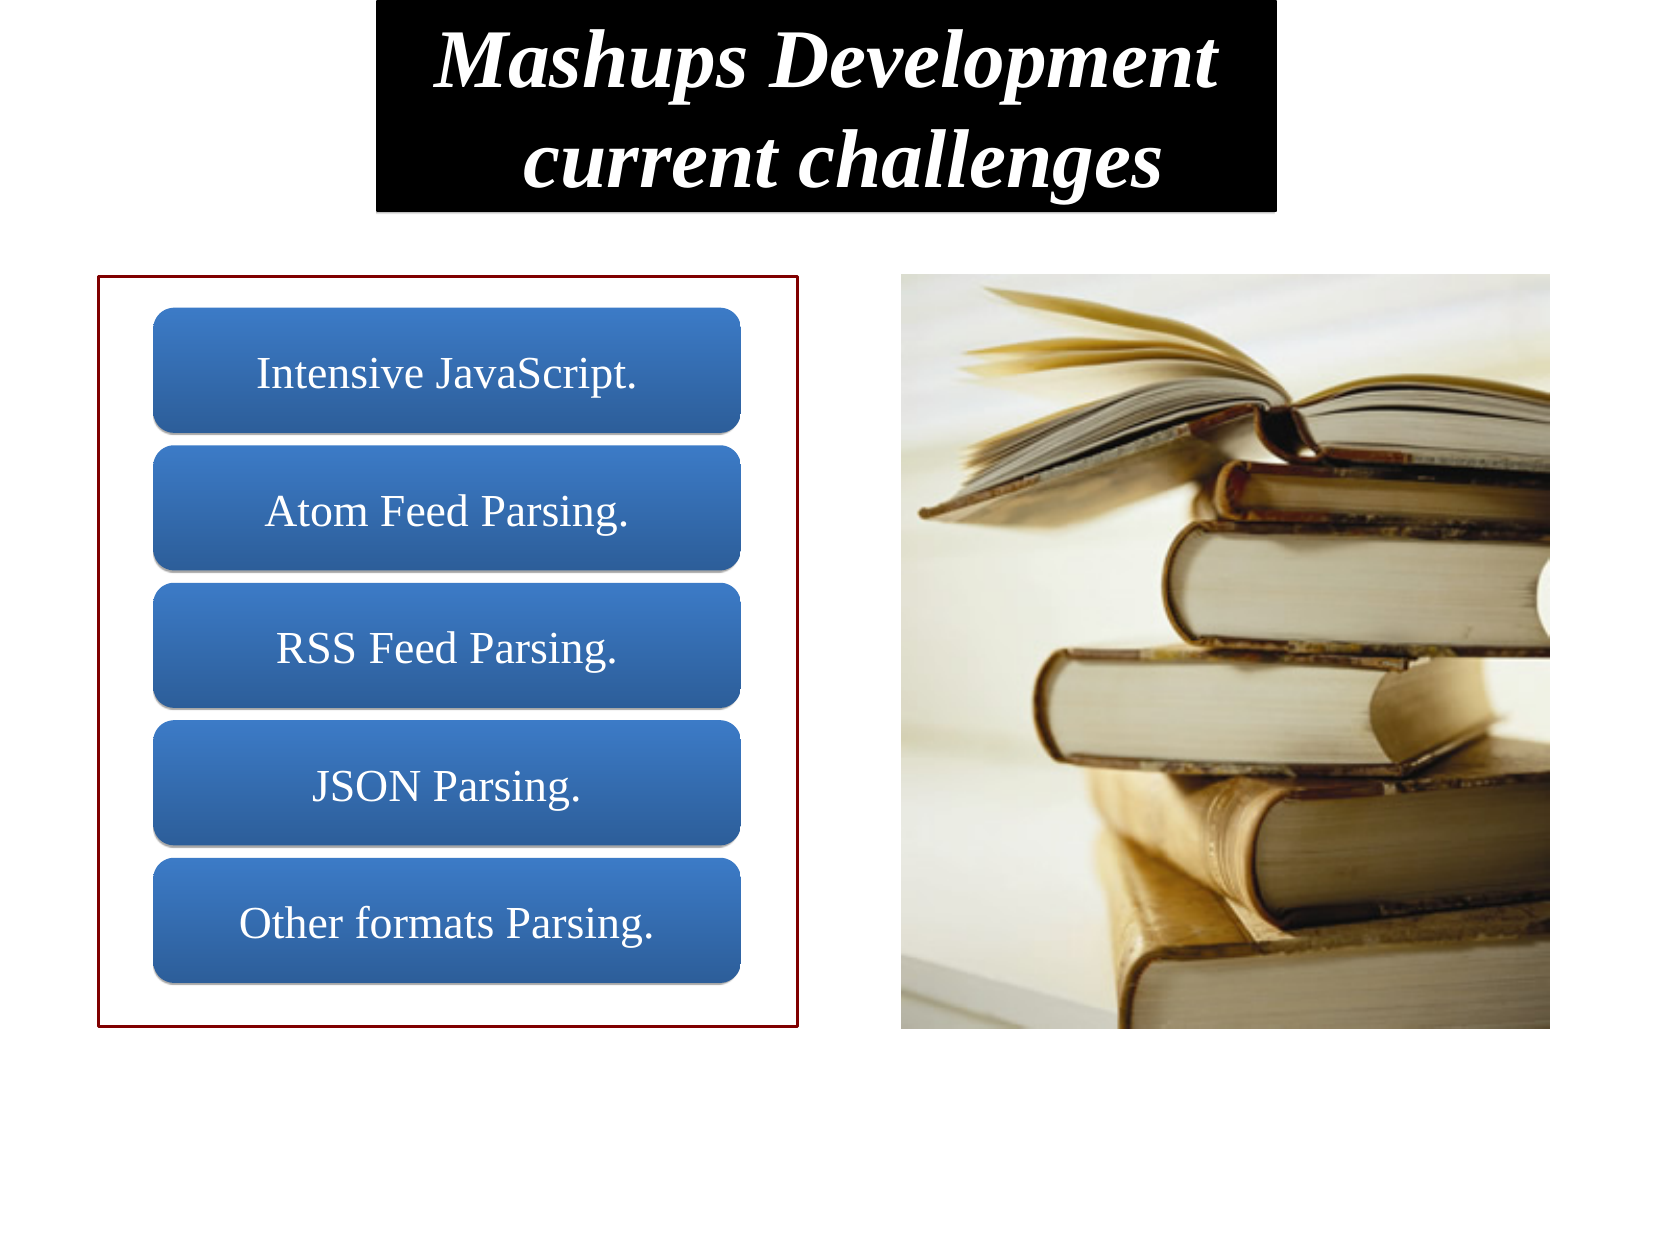

# Mashups Development current challenges
Intensive JavaScript.
Atom Feed Parsing.
RSS Feed Parsing.
JSON Parsing.
Other formats Parsing.